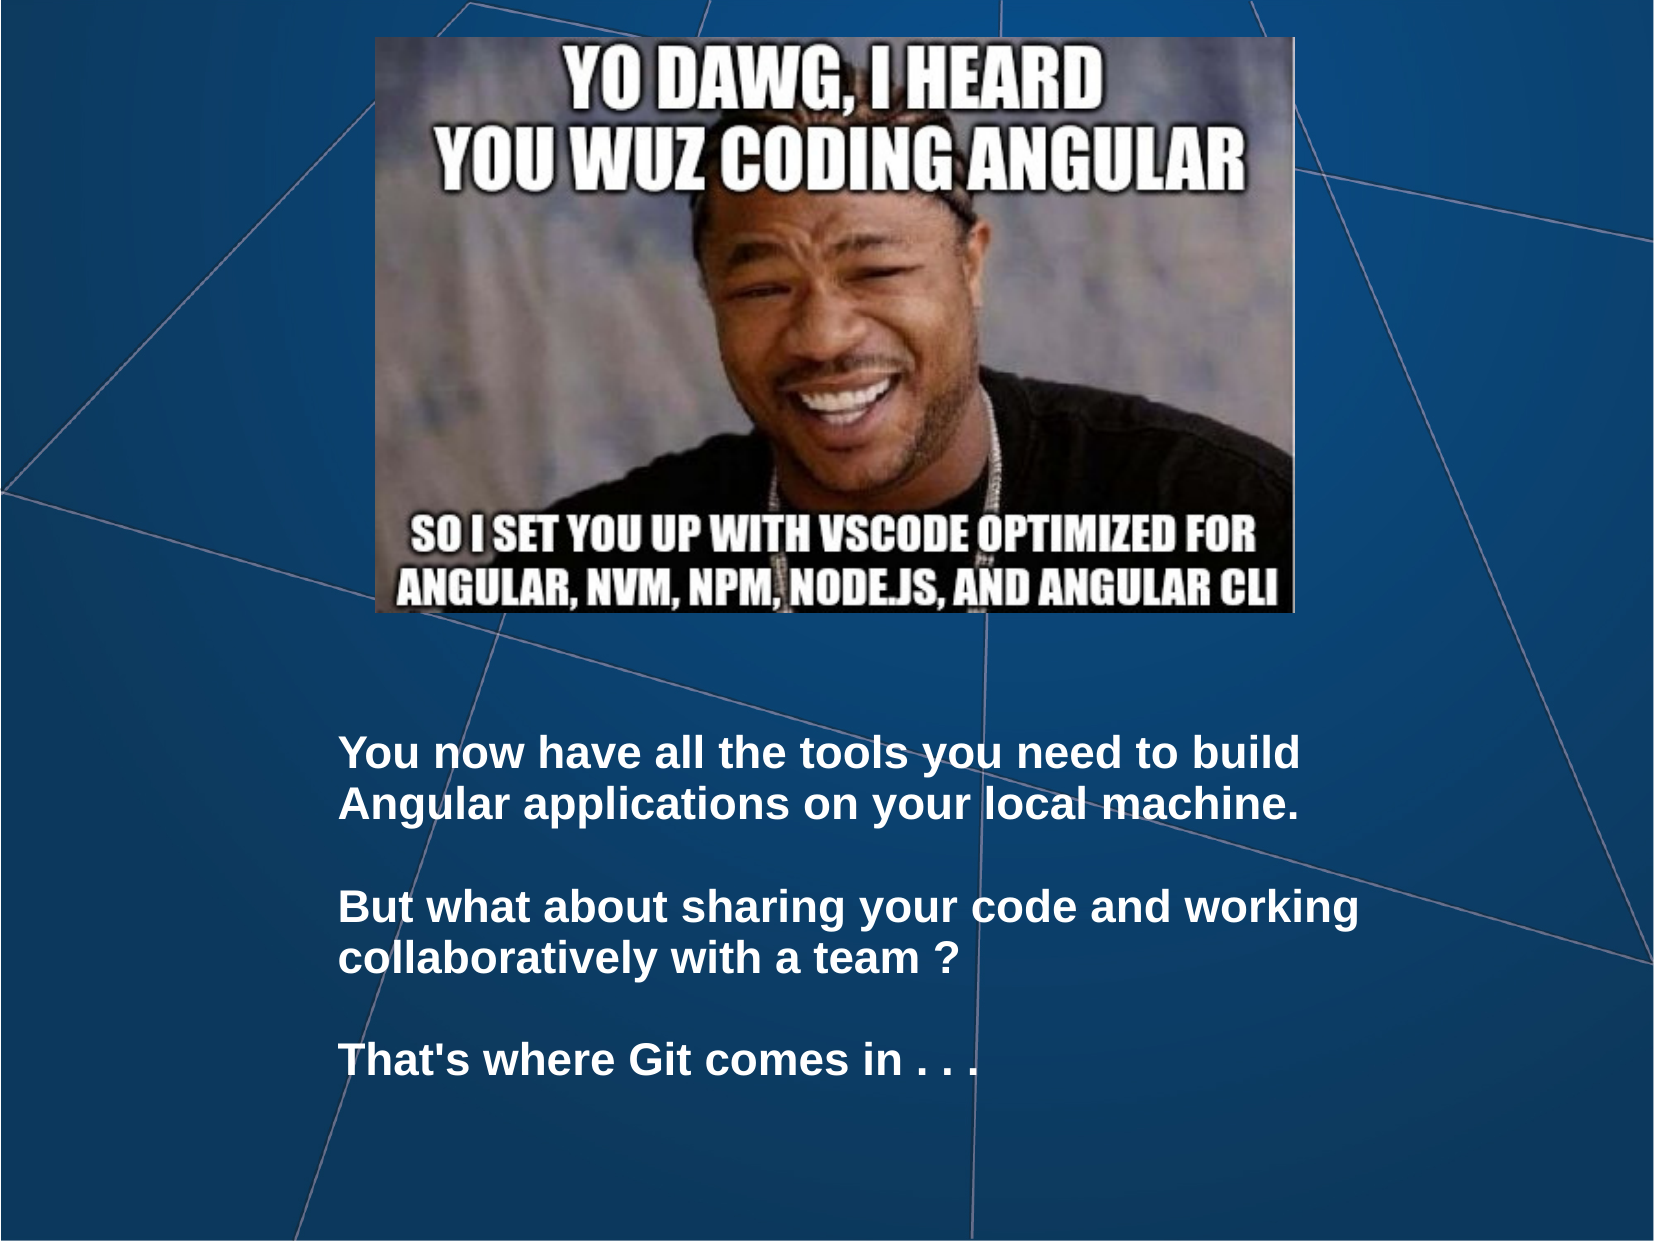

# You now have all the tools you need to build Angular applications on your local machine.
But what about sharing your code and working collaboratively with a team ?
That's where Git comes in . . .